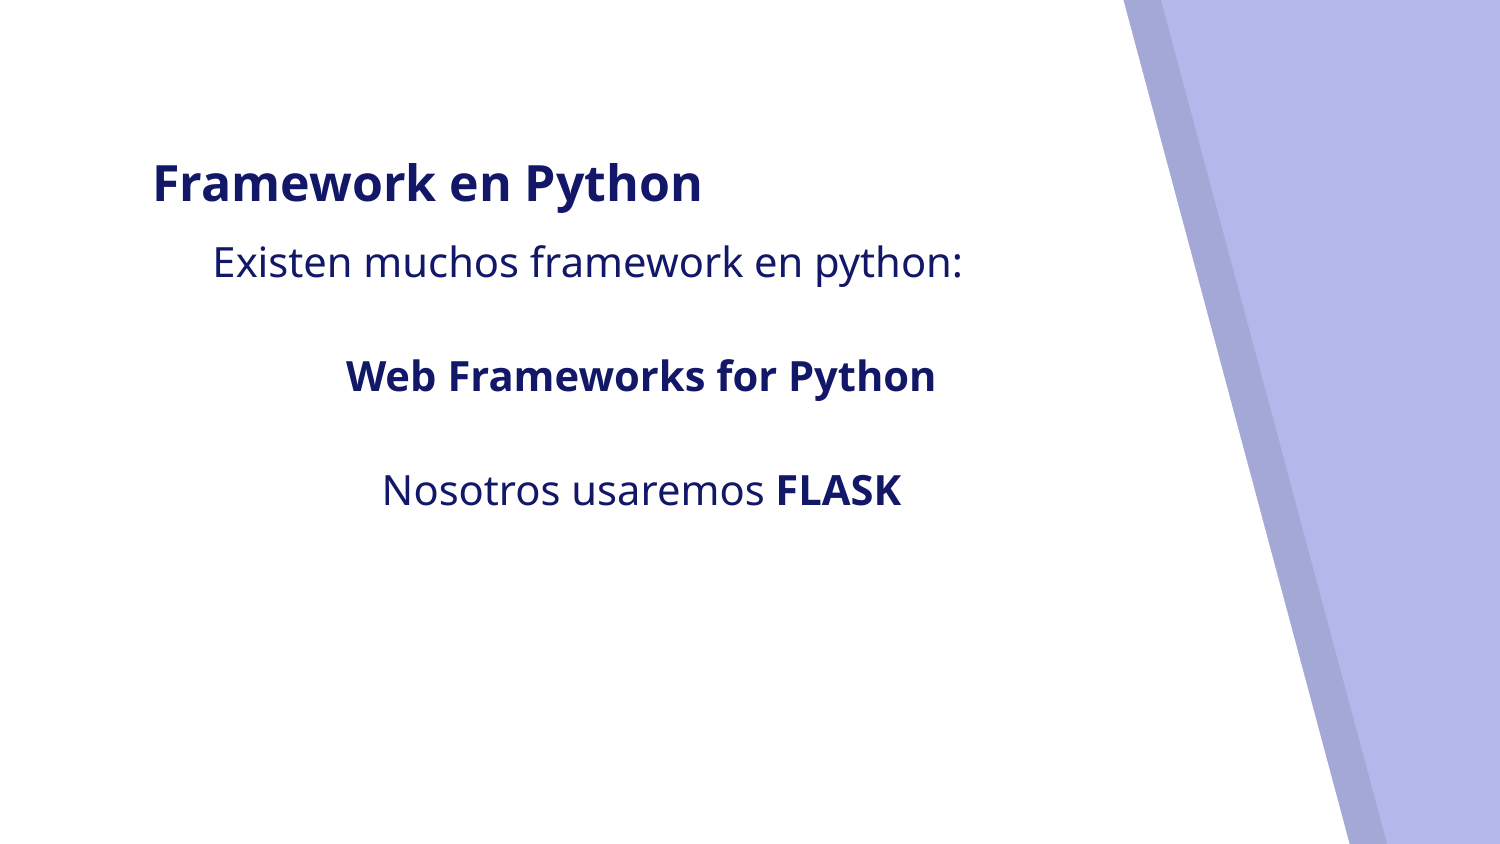

# Framework en Python
Existen muchos framework en python:
Web Frameworks for Python
Nosotros usaremos FLASK